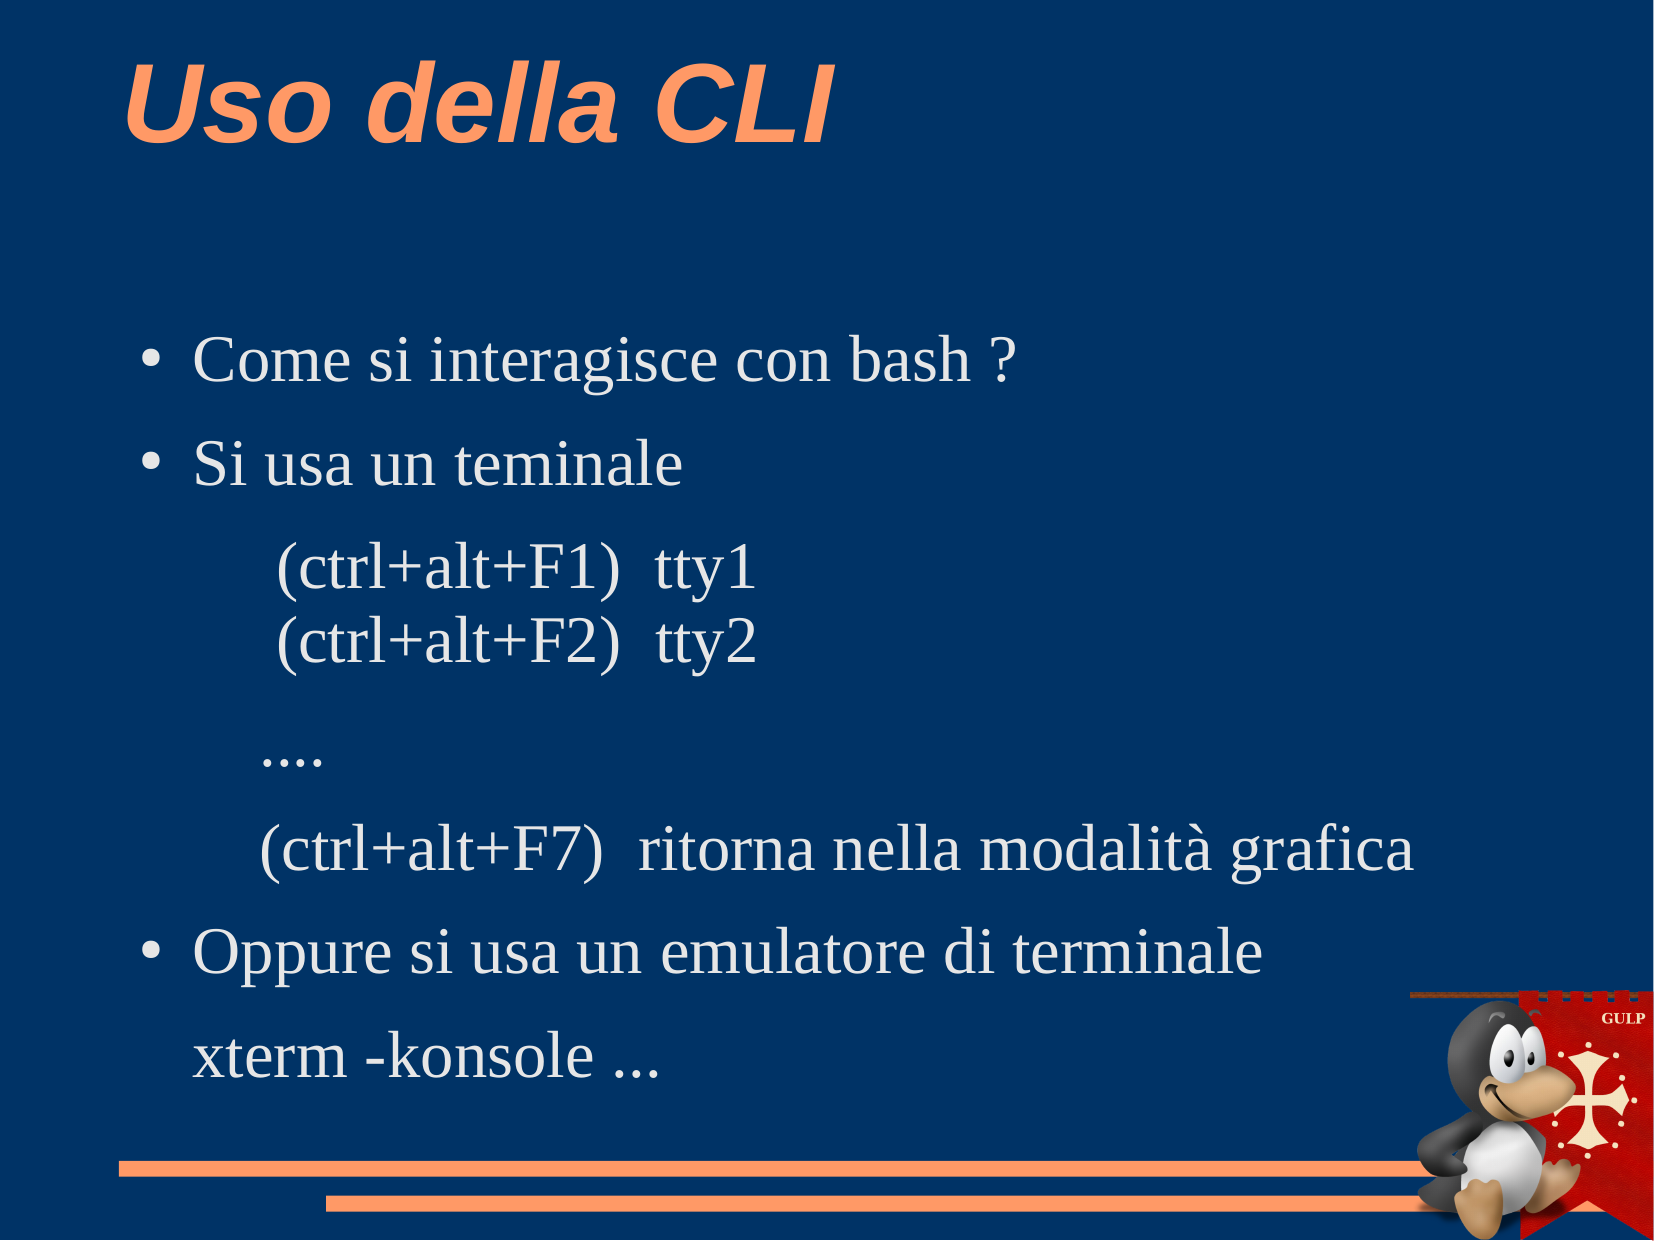

# Uso della CLI
Come si interagisce con bash ?
Si usa un teminale
 (ctrl+alt+F1) tty1
 (ctrl+alt+F2) tty2
 ....
 (ctrl+alt+F7) ritorna nella modalità grafica
Oppure si usa un emulatore di terminale
xterm -konsole ...